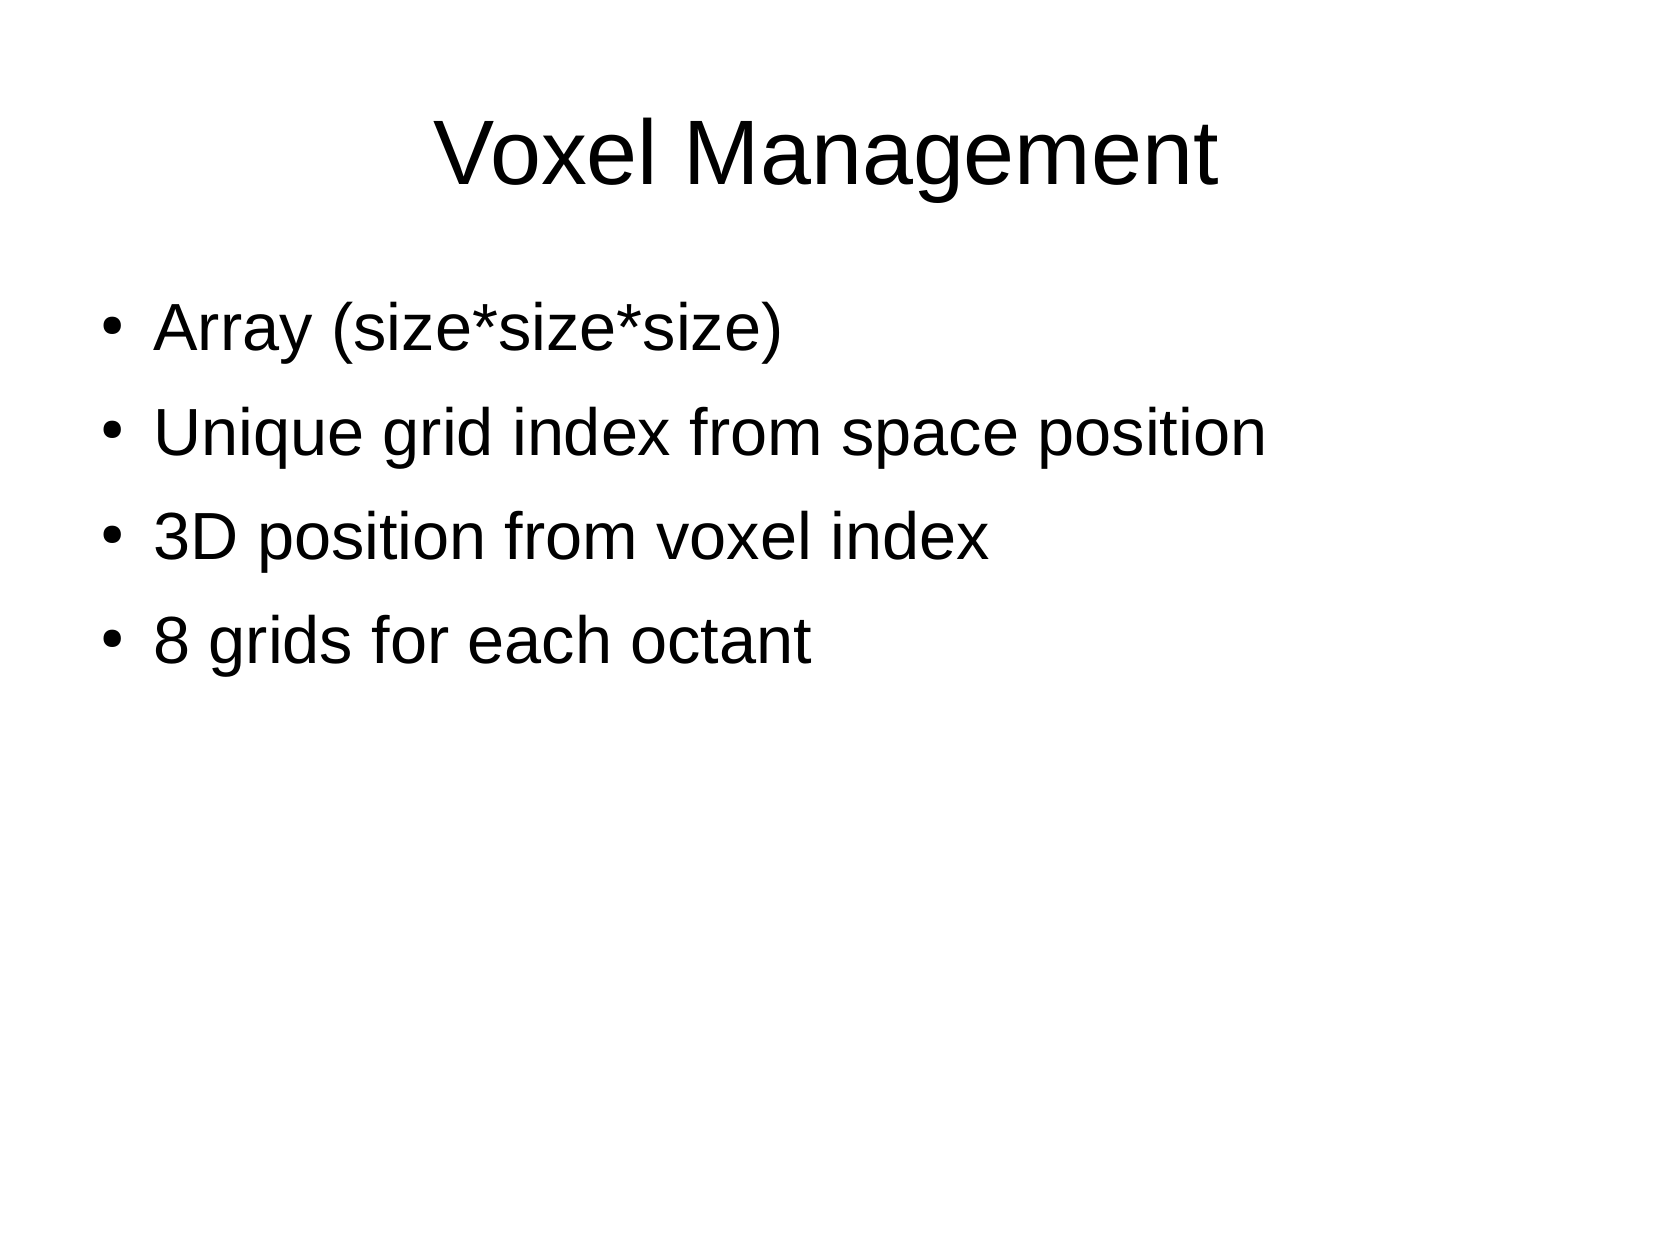

# Voxel Management
Array (size*size*size)
Unique grid index from space position
3D position from voxel index
8 grids for each octant